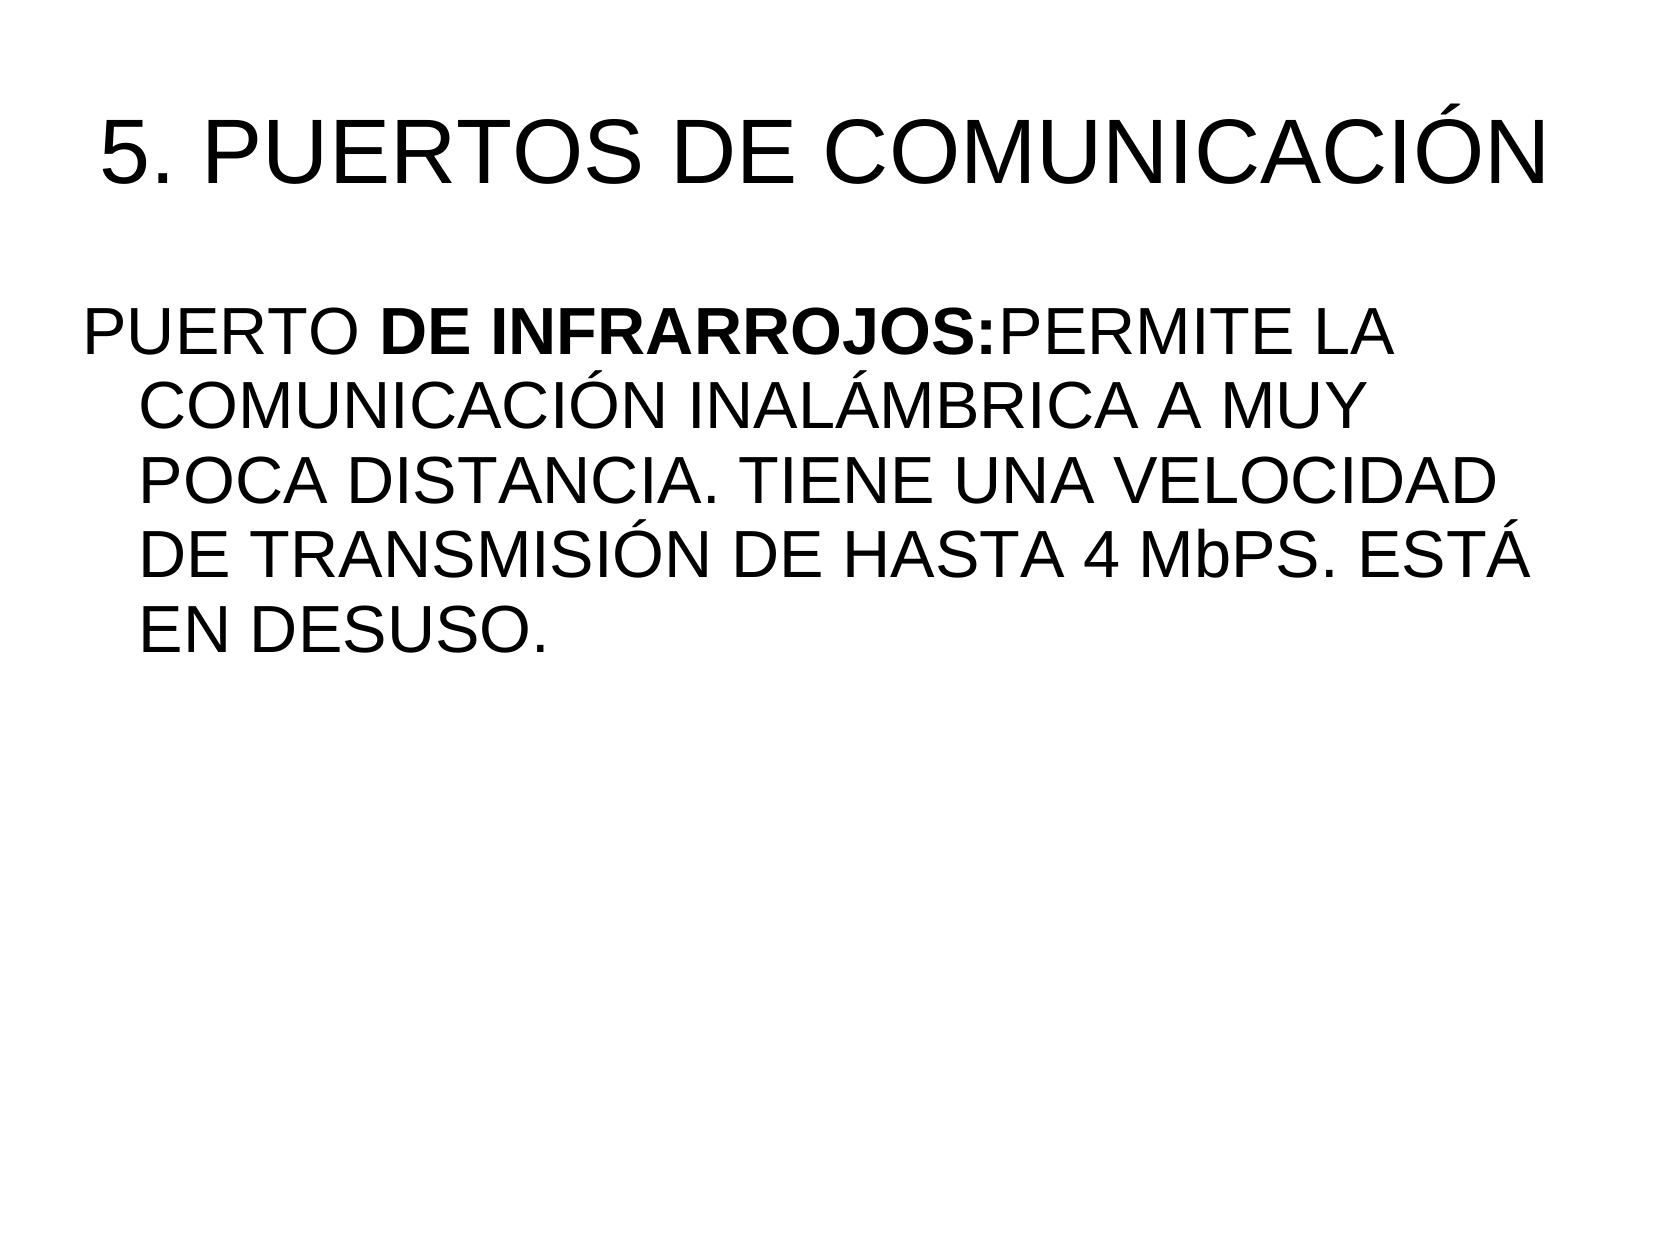

# 5. PUERTOS DE COMUNICACIÓN
PUERTO DE INFRARROJOS:PERMITE LA COMUNICACIÓN INALÁMBRICA A MUY POCA DISTANCIA. TIENE UNA VELOCIDAD DE TRANSMISIÓN DE HASTA 4 MbPS. ESTÁ EN DESUSO.